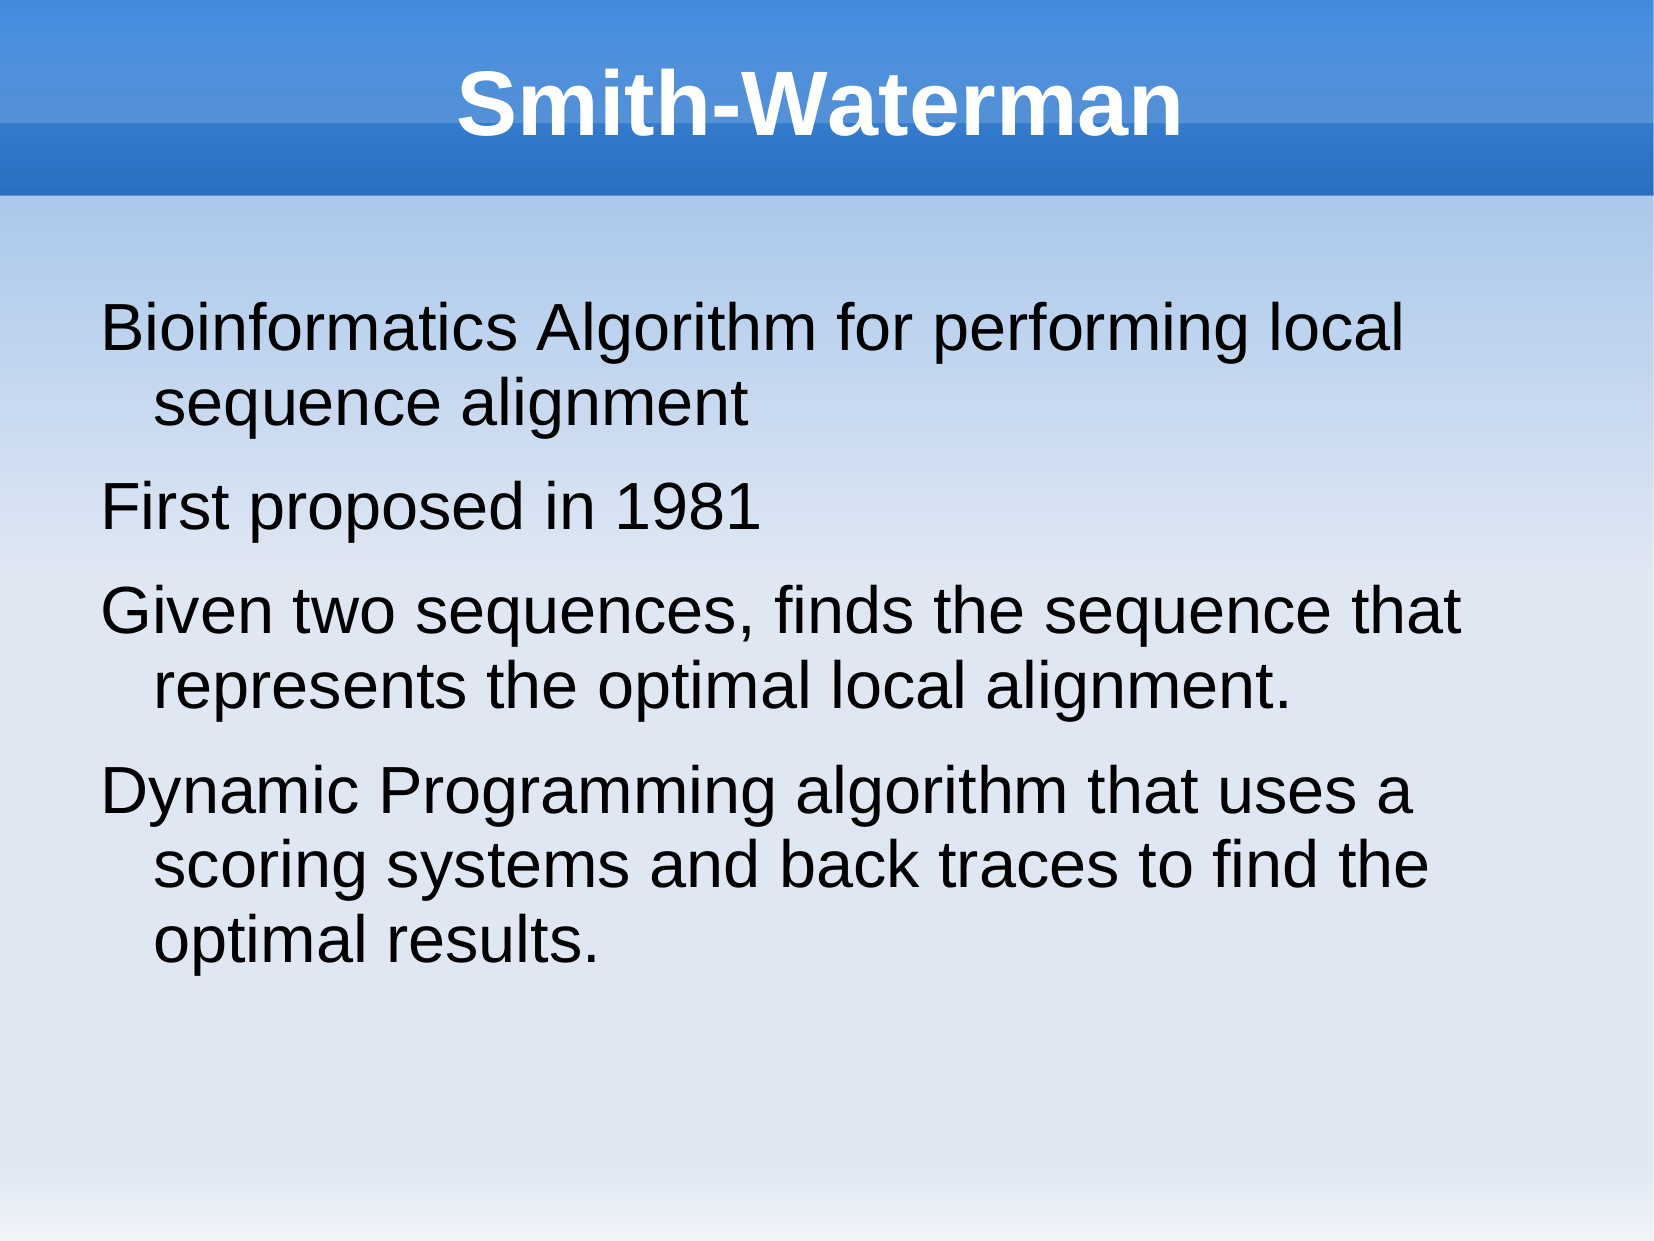

# Smith-Waterman
Bioinformatics Algorithm for performing local sequence alignment
First proposed in 1981
Given two sequences, finds the sequence that represents the optimal local alignment.
Dynamic Programming algorithm that uses a scoring systems and back traces to find the optimal results.